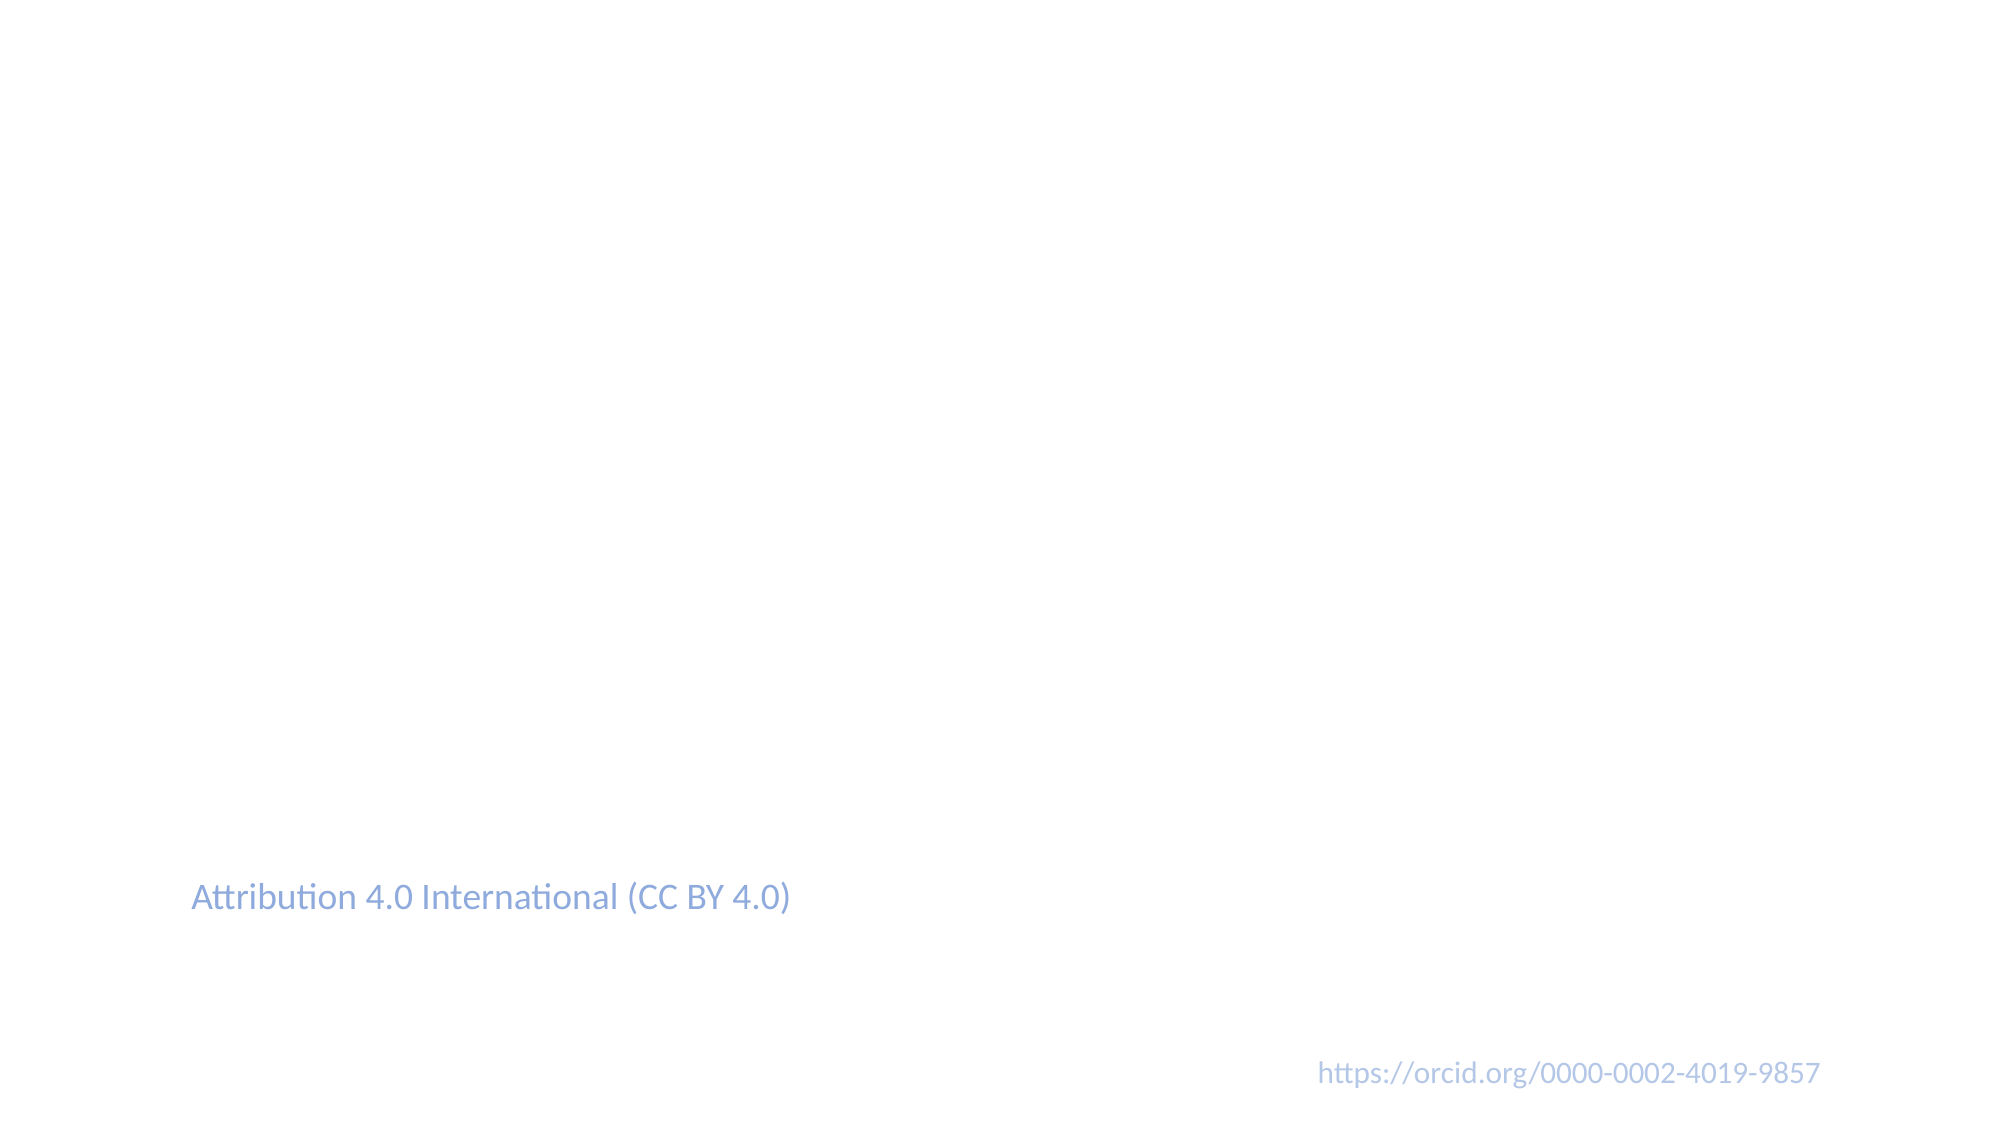

# Forschungsdatenmanagement in der Geschichtswissenschaft
Virtueller Workshop im Rahmen von DARIAH-DE, 02.–03. September 2020
Kontext: Open Science
Begriffsklärung: Forschungsdaten in der Geschichtswissenschaft
Basiswissen für die Publikation von Forschungsdaten
Diese Vortragsfolien können unter den folgenden Lizenzbedingungen nachgenutzt werden: Attribution 4.0 International (CC BY 4.0)
Michael Czolkoß-Hettwer; Staatsbibliothek zu Berlin – Preußischer Kulturbesitz; ORCID iD: https://orcid.org/0000-0002-4019-9857